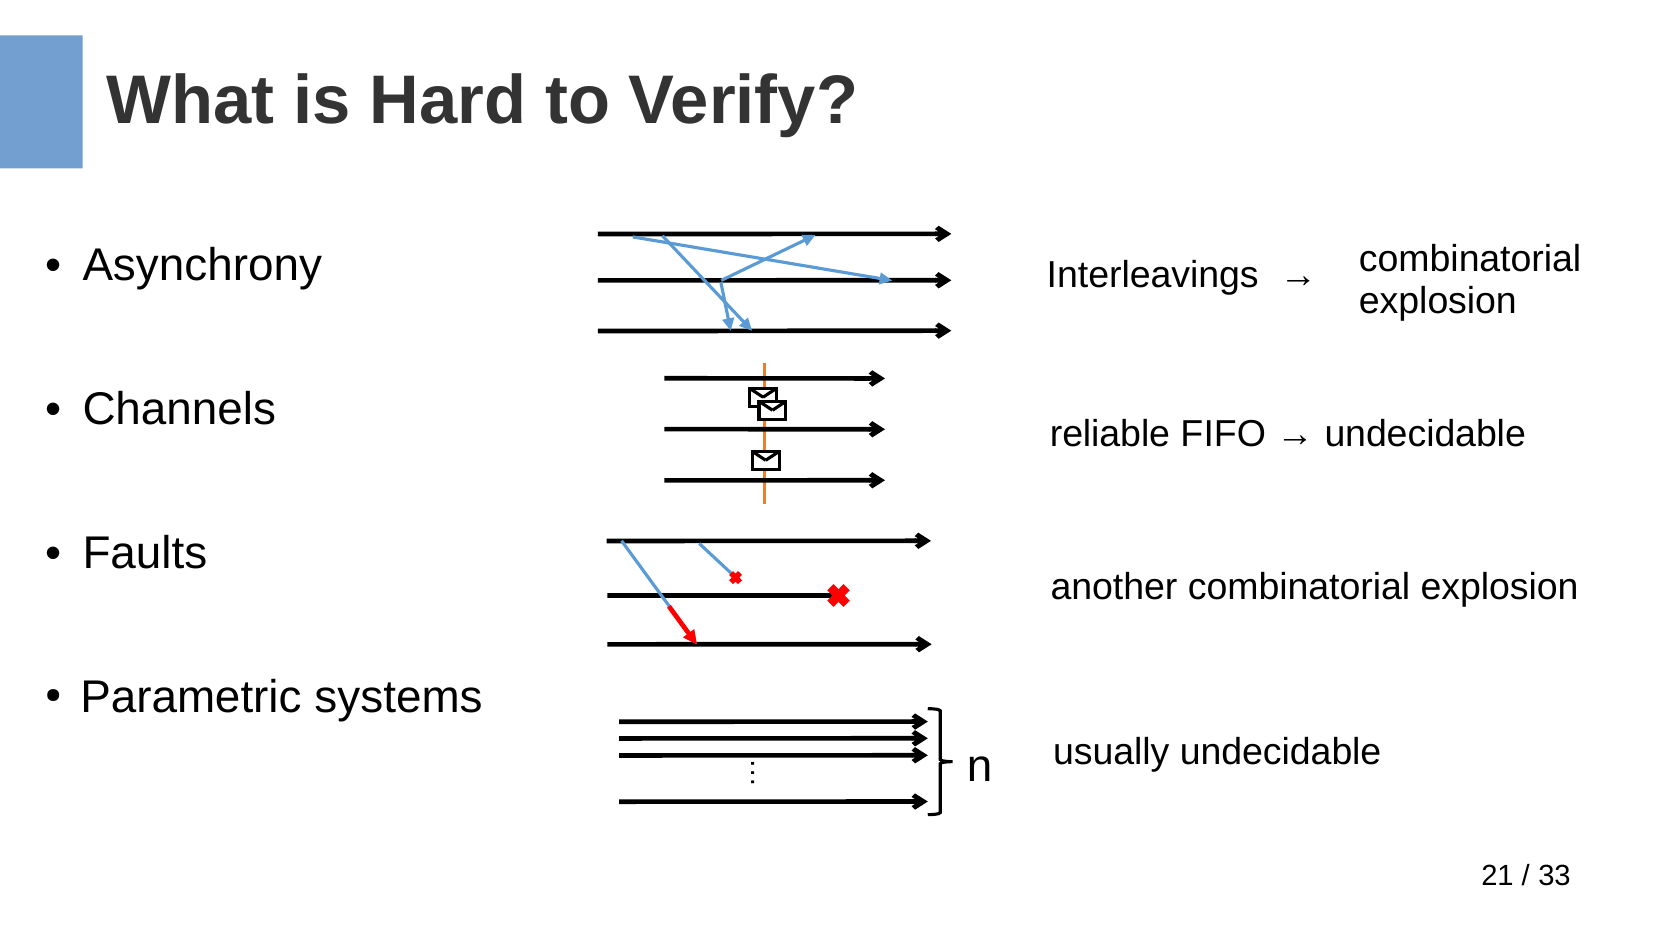

# What is Hard to Verify?
combinatorial
explosion
Asynchrony
Channels
Faults
Parametric systems
Interleavings →
reliable FIFO → undecidable
another combinatorial explosion
n
…
usually undecidable
21